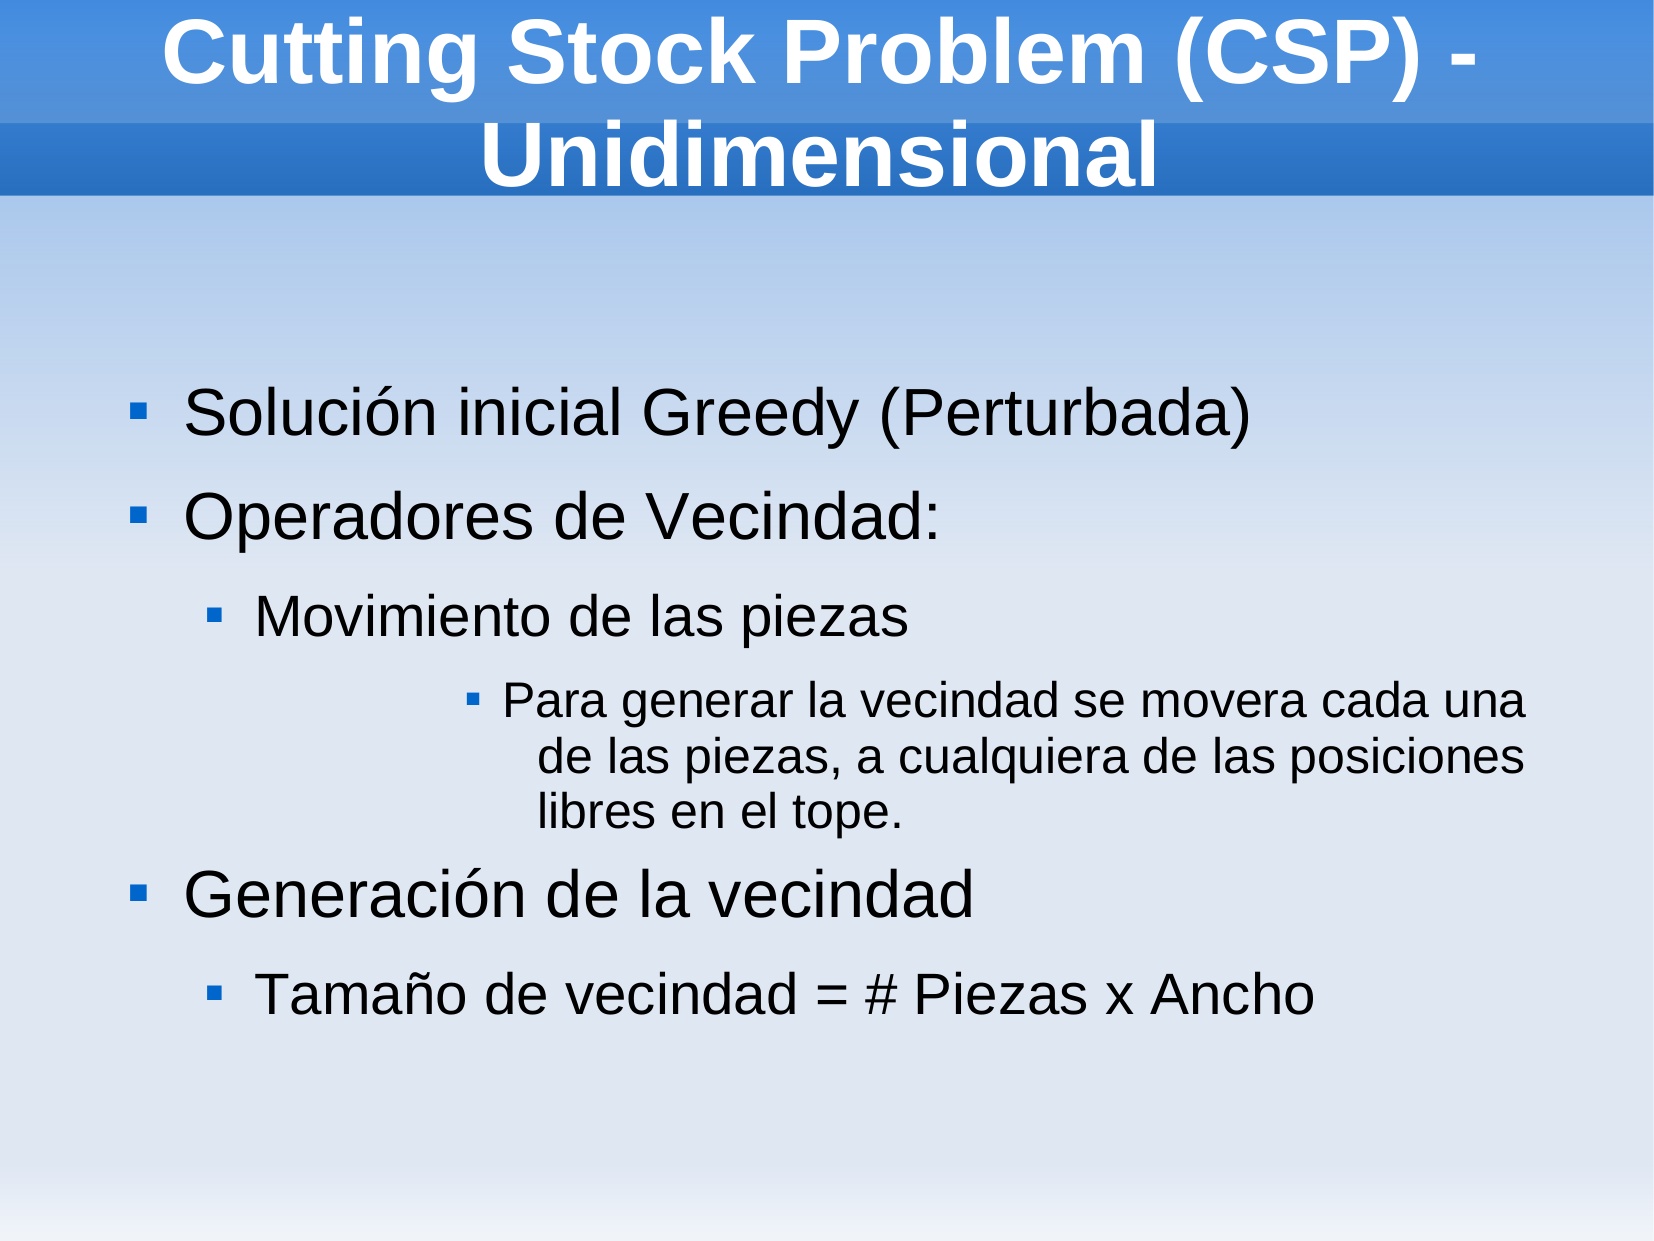

# Cutting Stock Problem (CSP) - Unidimensional
Solución inicial Greedy (Perturbada)
Operadores de Vecindad:
Movimiento de las piezas
Para generar la vecindad se movera cada una de las piezas, a cualquiera de las posiciones libres en el tope.
Generación de la vecindad
Tamaño de vecindad = # Piezas x Ancho